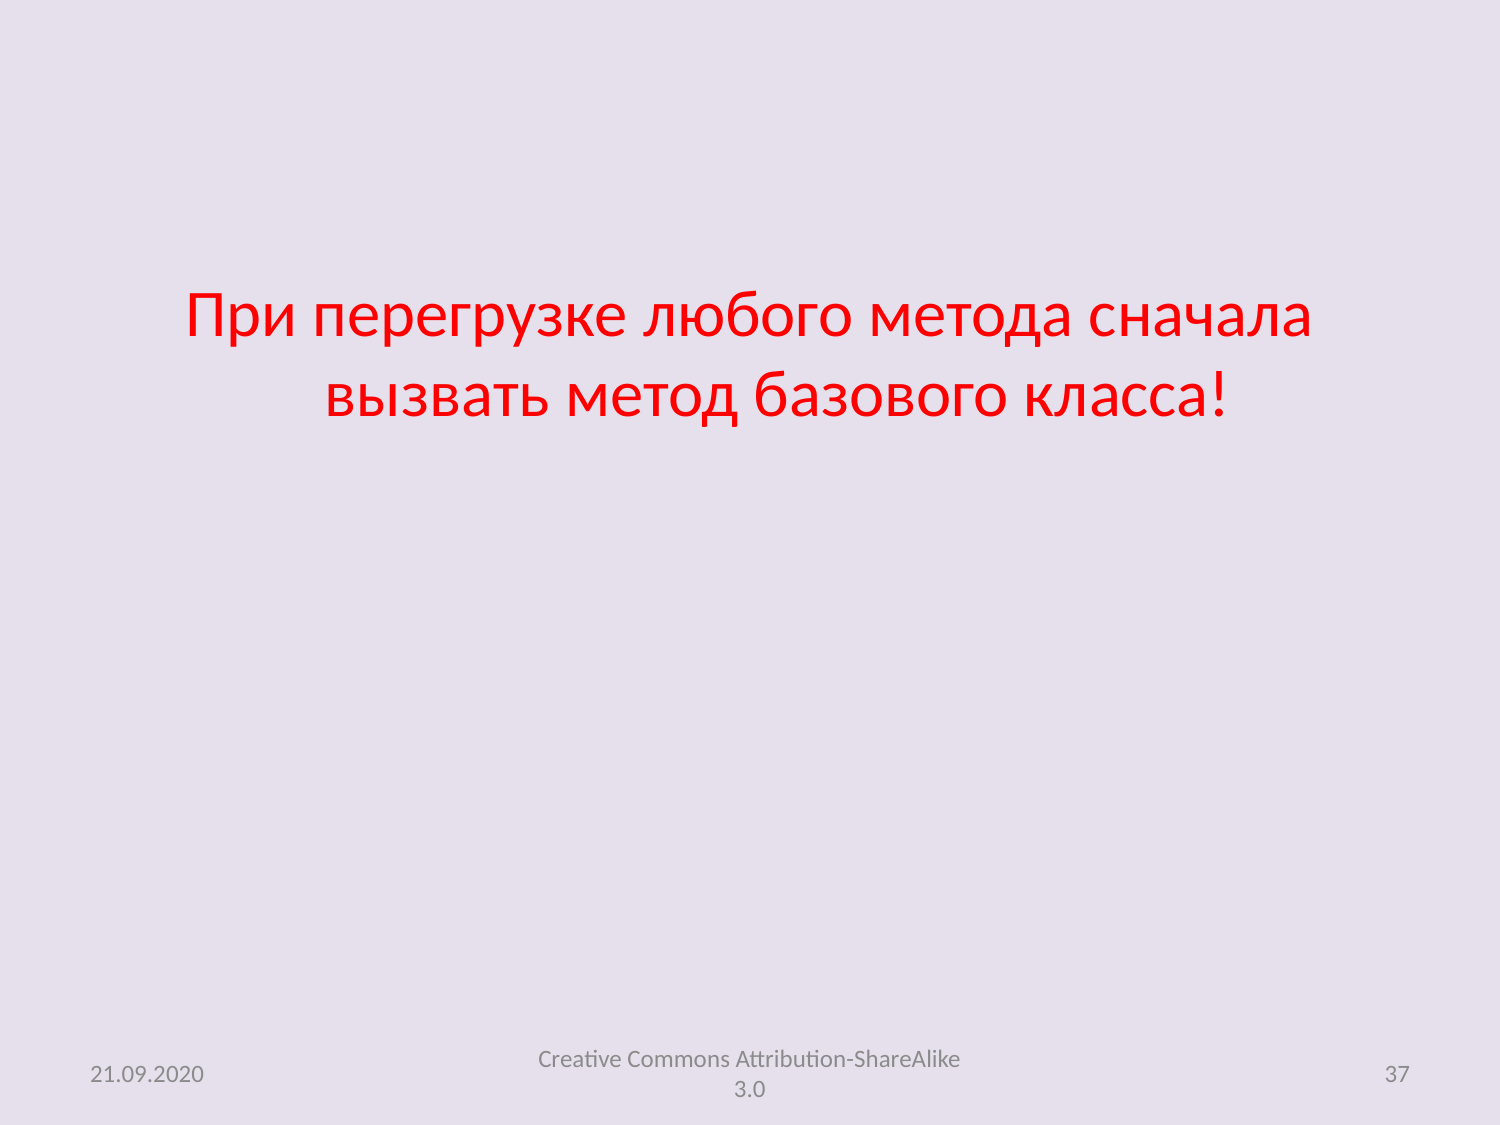

#
При перегрузке любого метода сначала вызвать метод базового класса!
21.09.2020
Creative Commons Attribution-ShareAlike 3.0
37